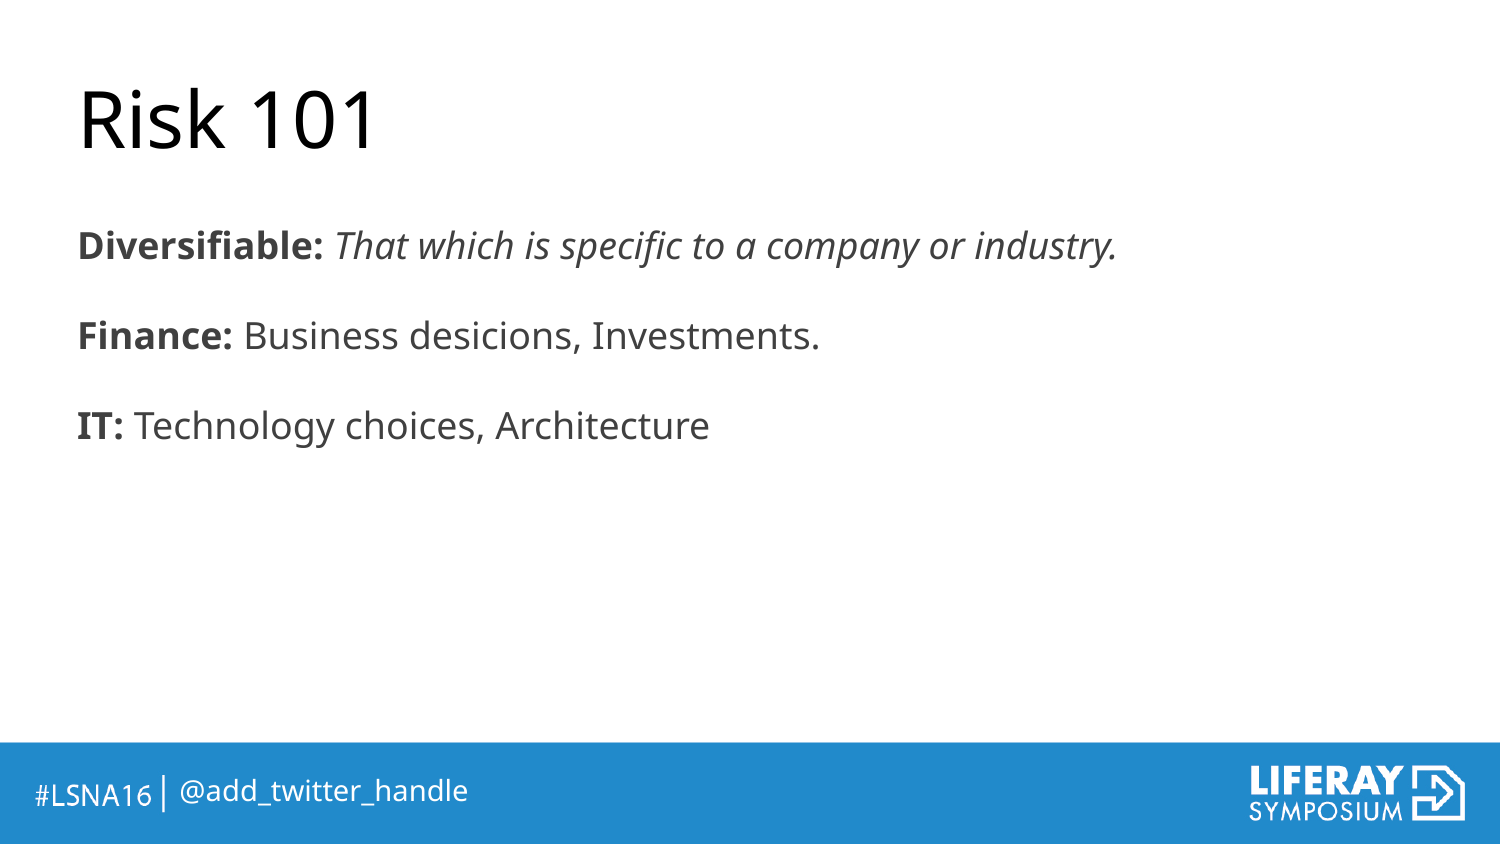

Risk 101
Diversifiable: That which is specific to a company or industry.
Finance: Business desicions, Investments.
IT: Technology choices, Architecture
@add_twitter_handle